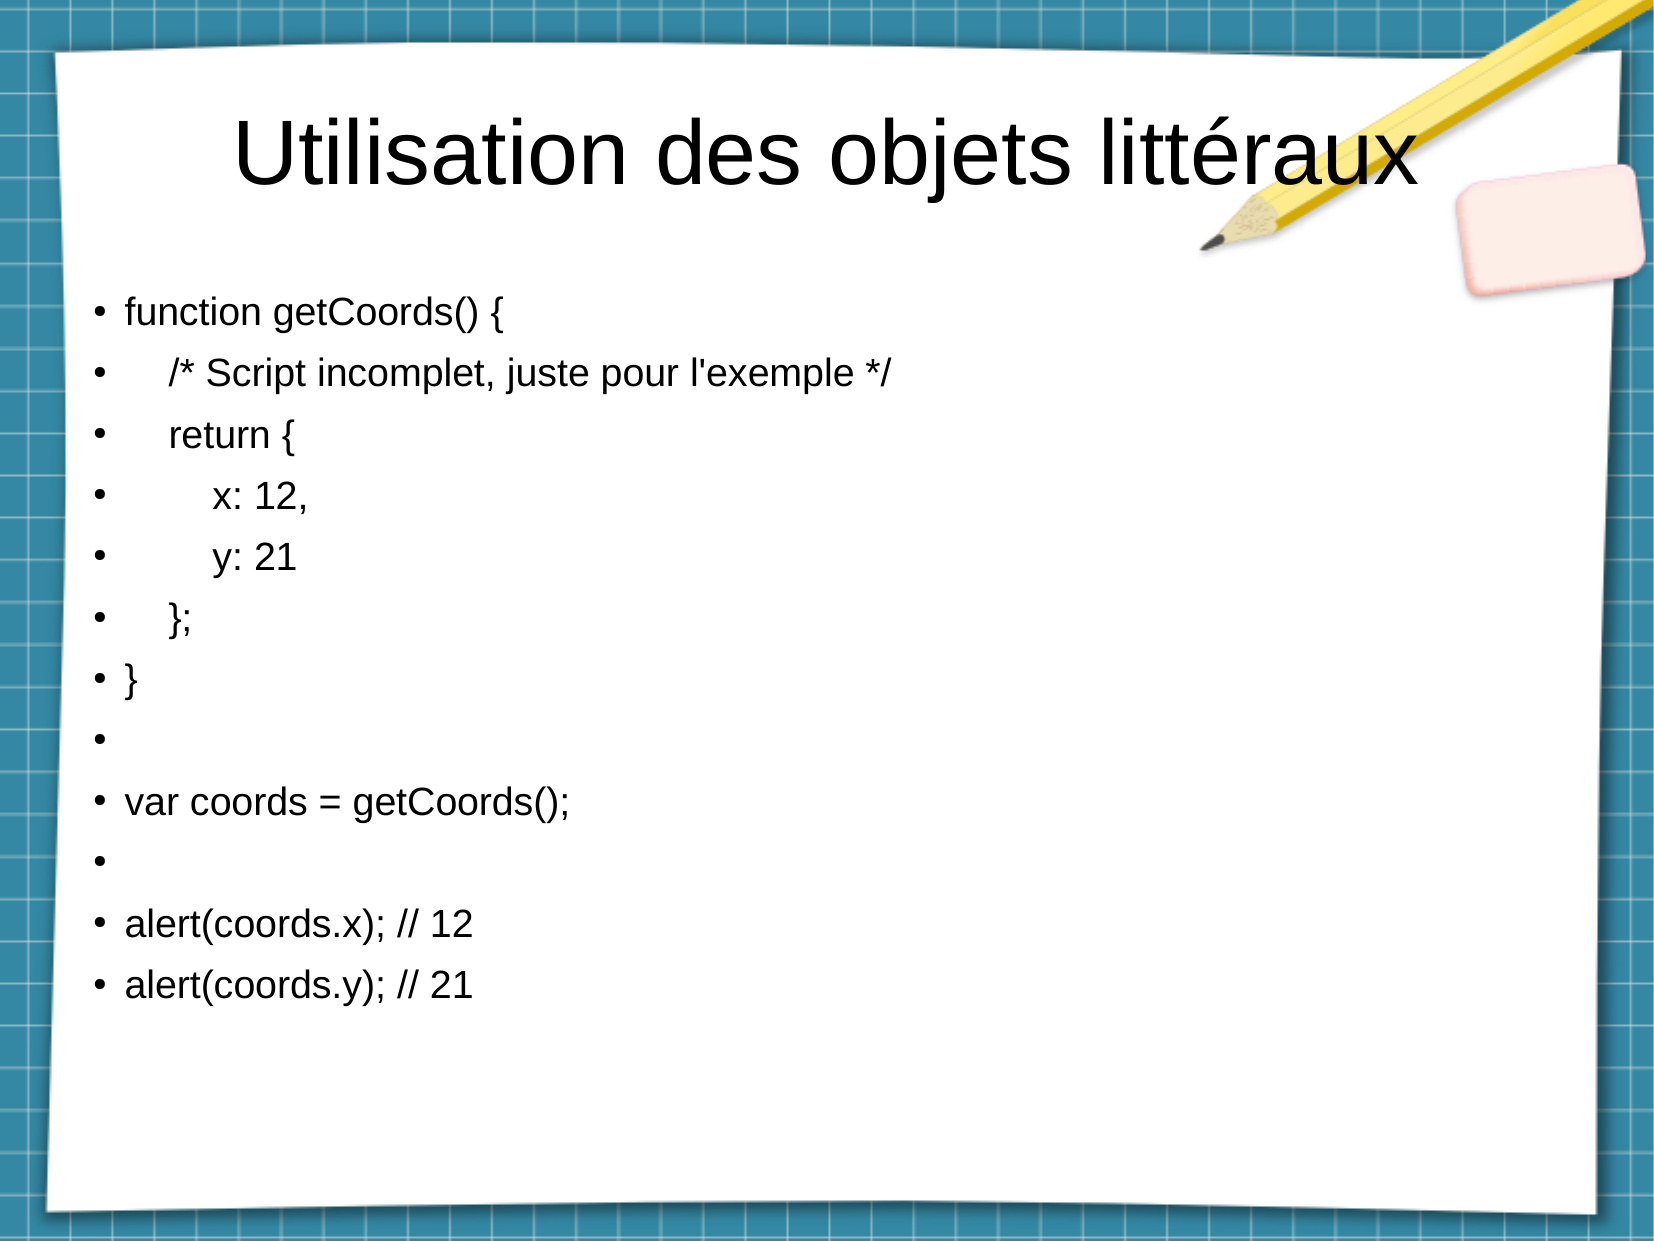

# Utilisation des objets littéraux
function getCoords() {
 /* Script incomplet, juste pour l'exemple */
 return {
 x: 12,
 y: 21
 };
}
var coords = getCoords();
alert(coords.x); // 12
alert(coords.y); // 21